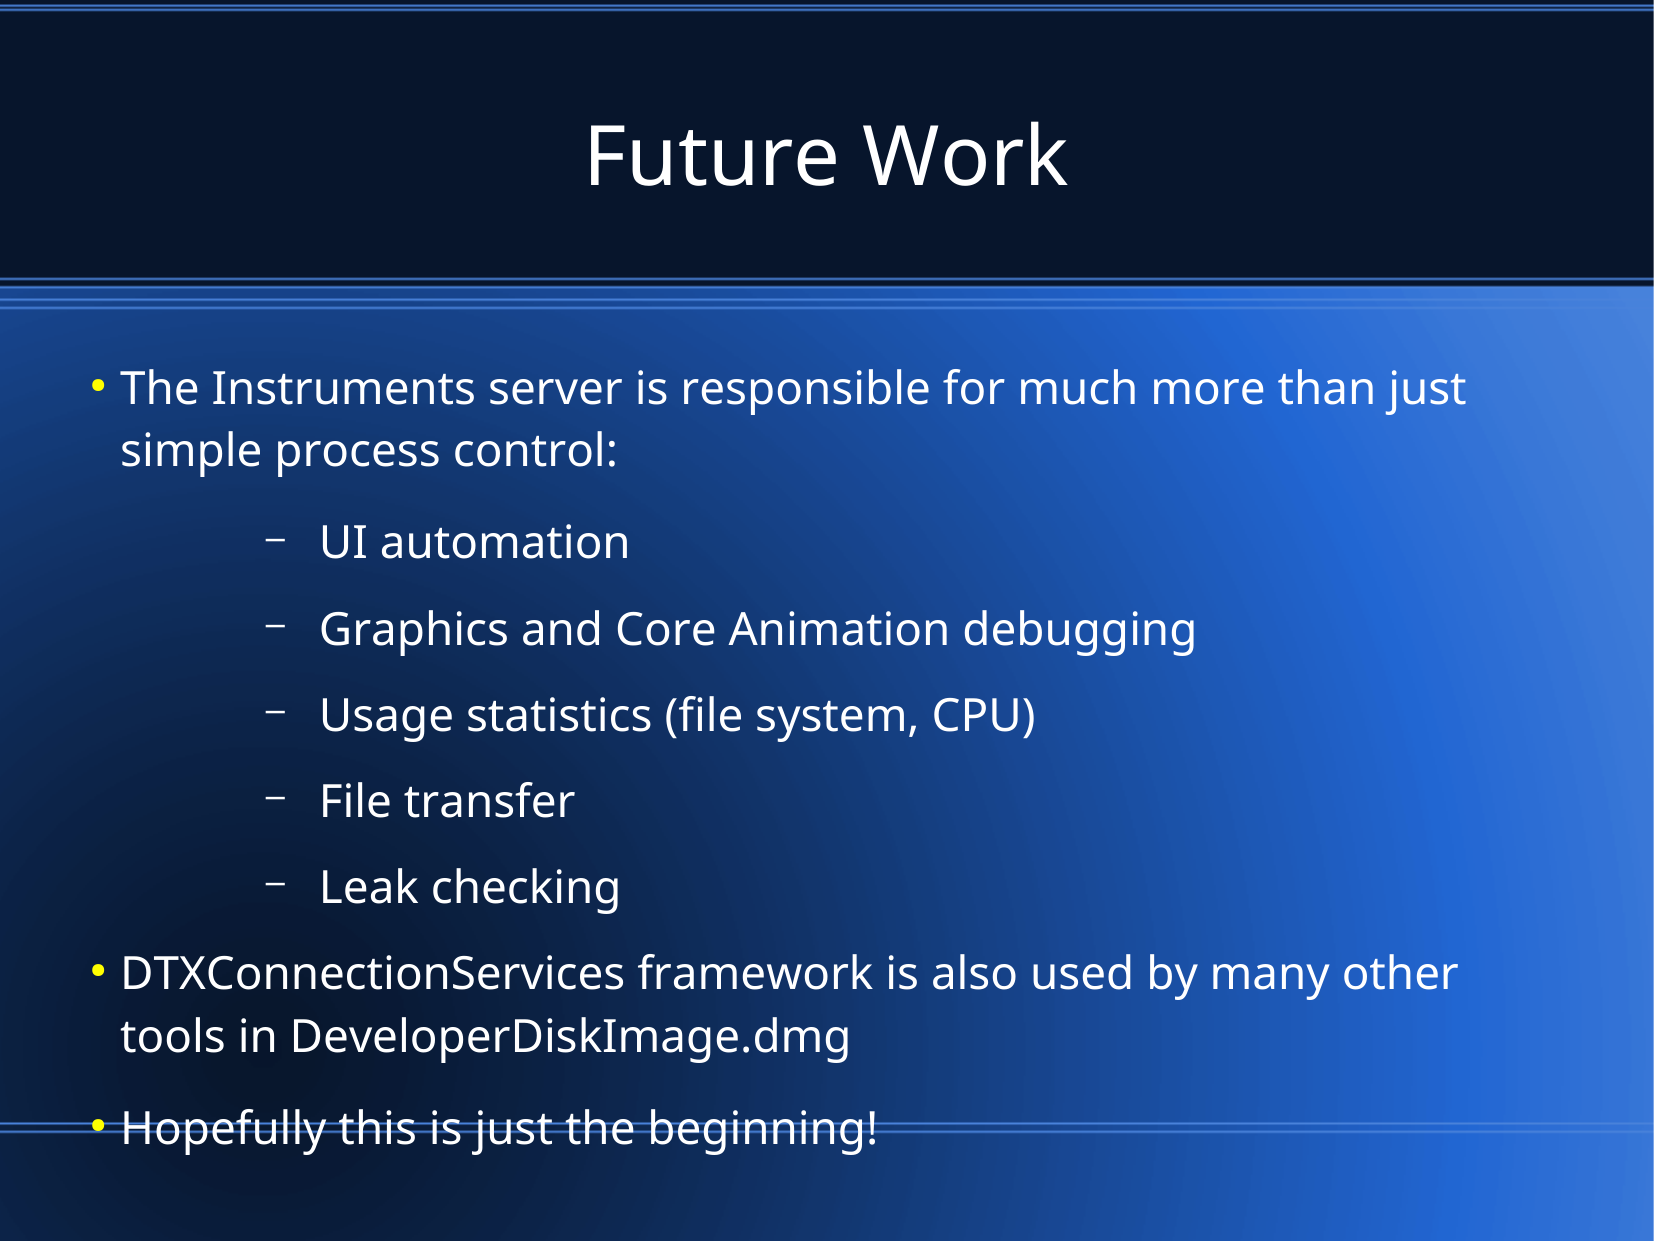

# Future Work
The Instruments server is responsible for much more than just simple process control:
UI automation
Graphics and Core Animation debugging
Usage statistics (file system, CPU)
File transfer
Leak checking
DTXConnectionServices framework is also used by many other tools in DeveloperDiskImage.dmg
Hopefully this is just the beginning!